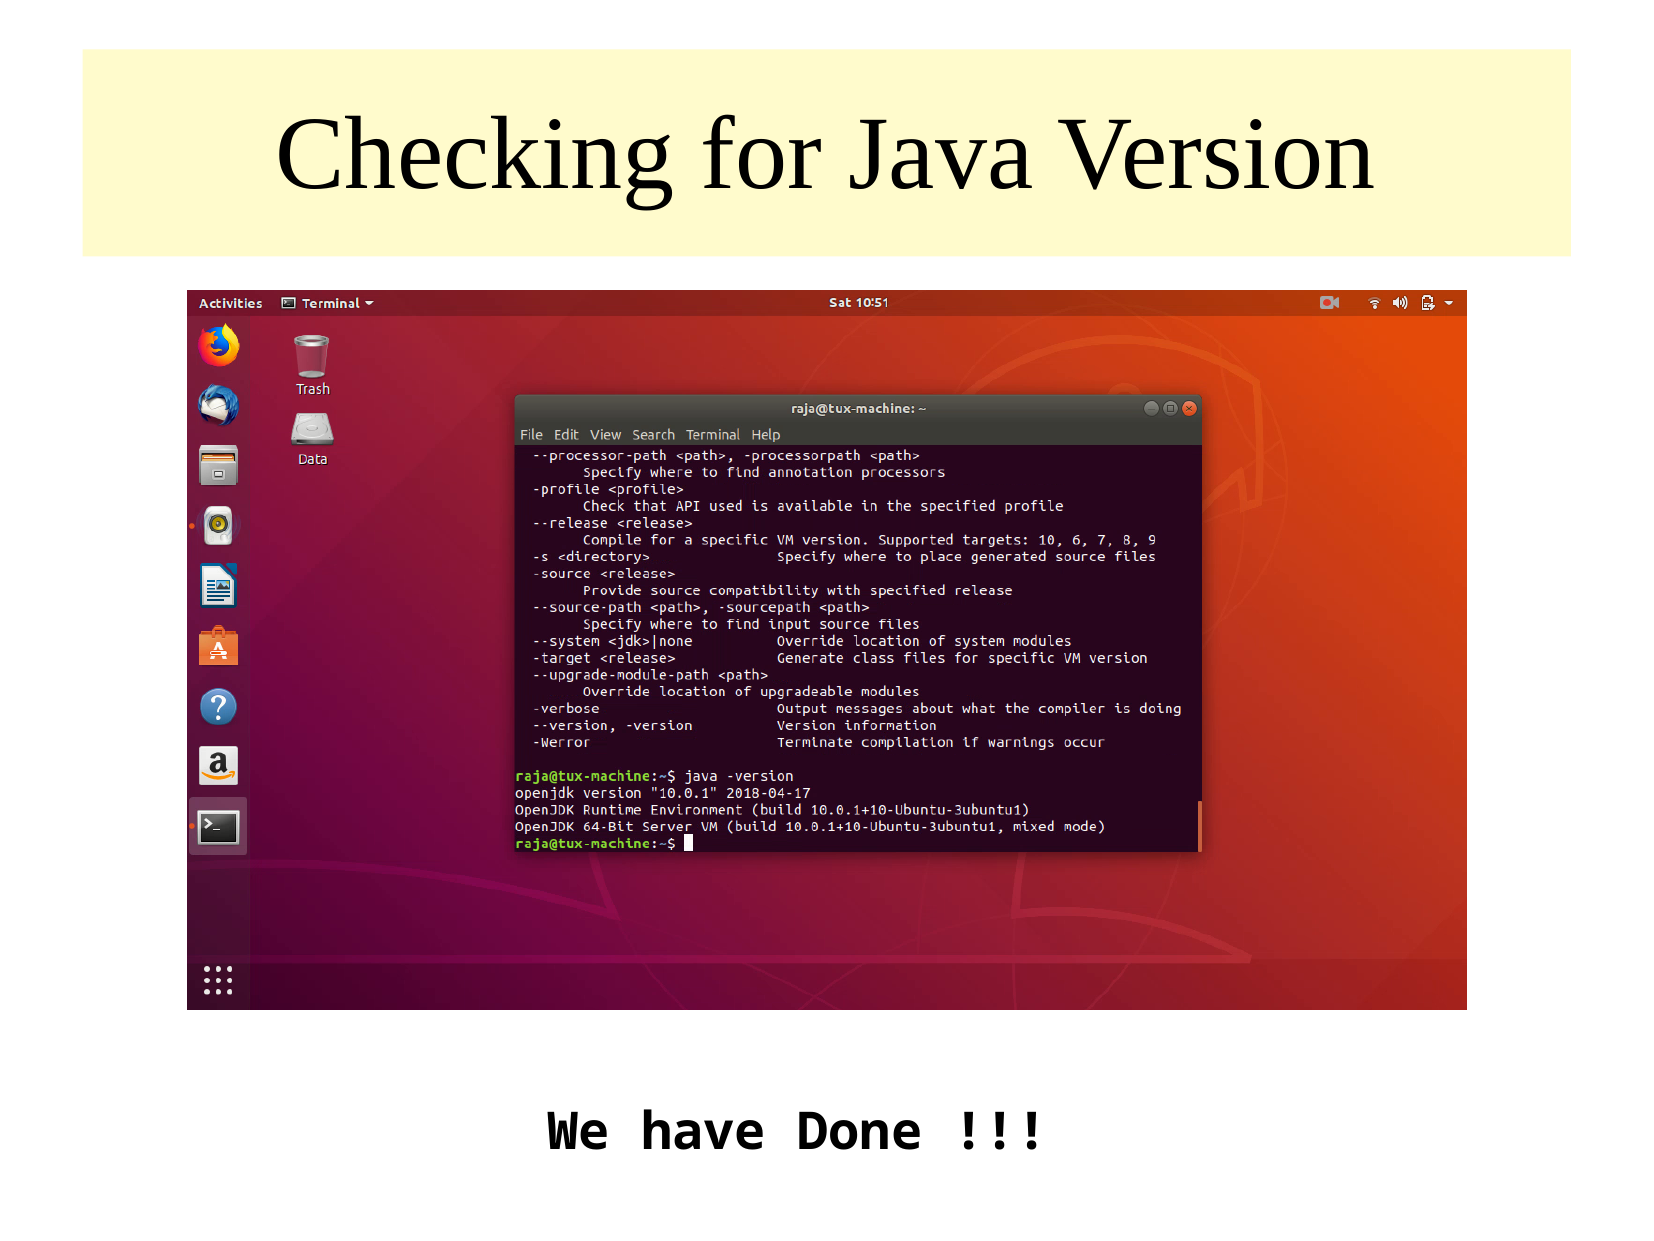

# Checking for Java Version
We have Done !!!